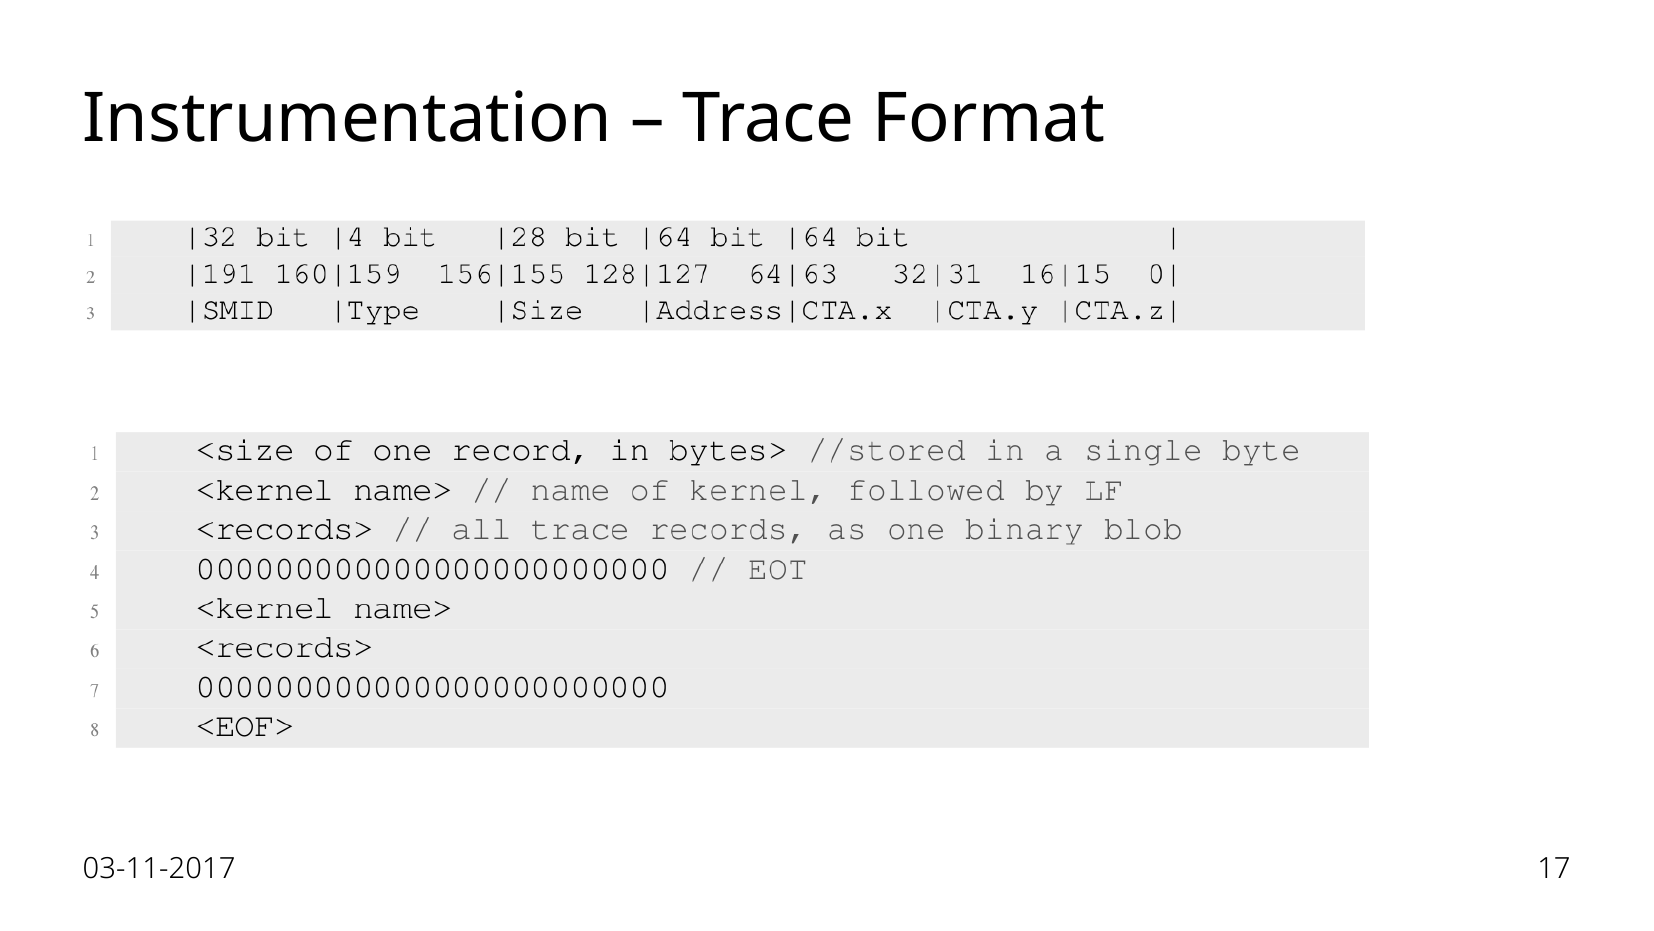

# Instrumentation – Trace Format
03-11-2017
17